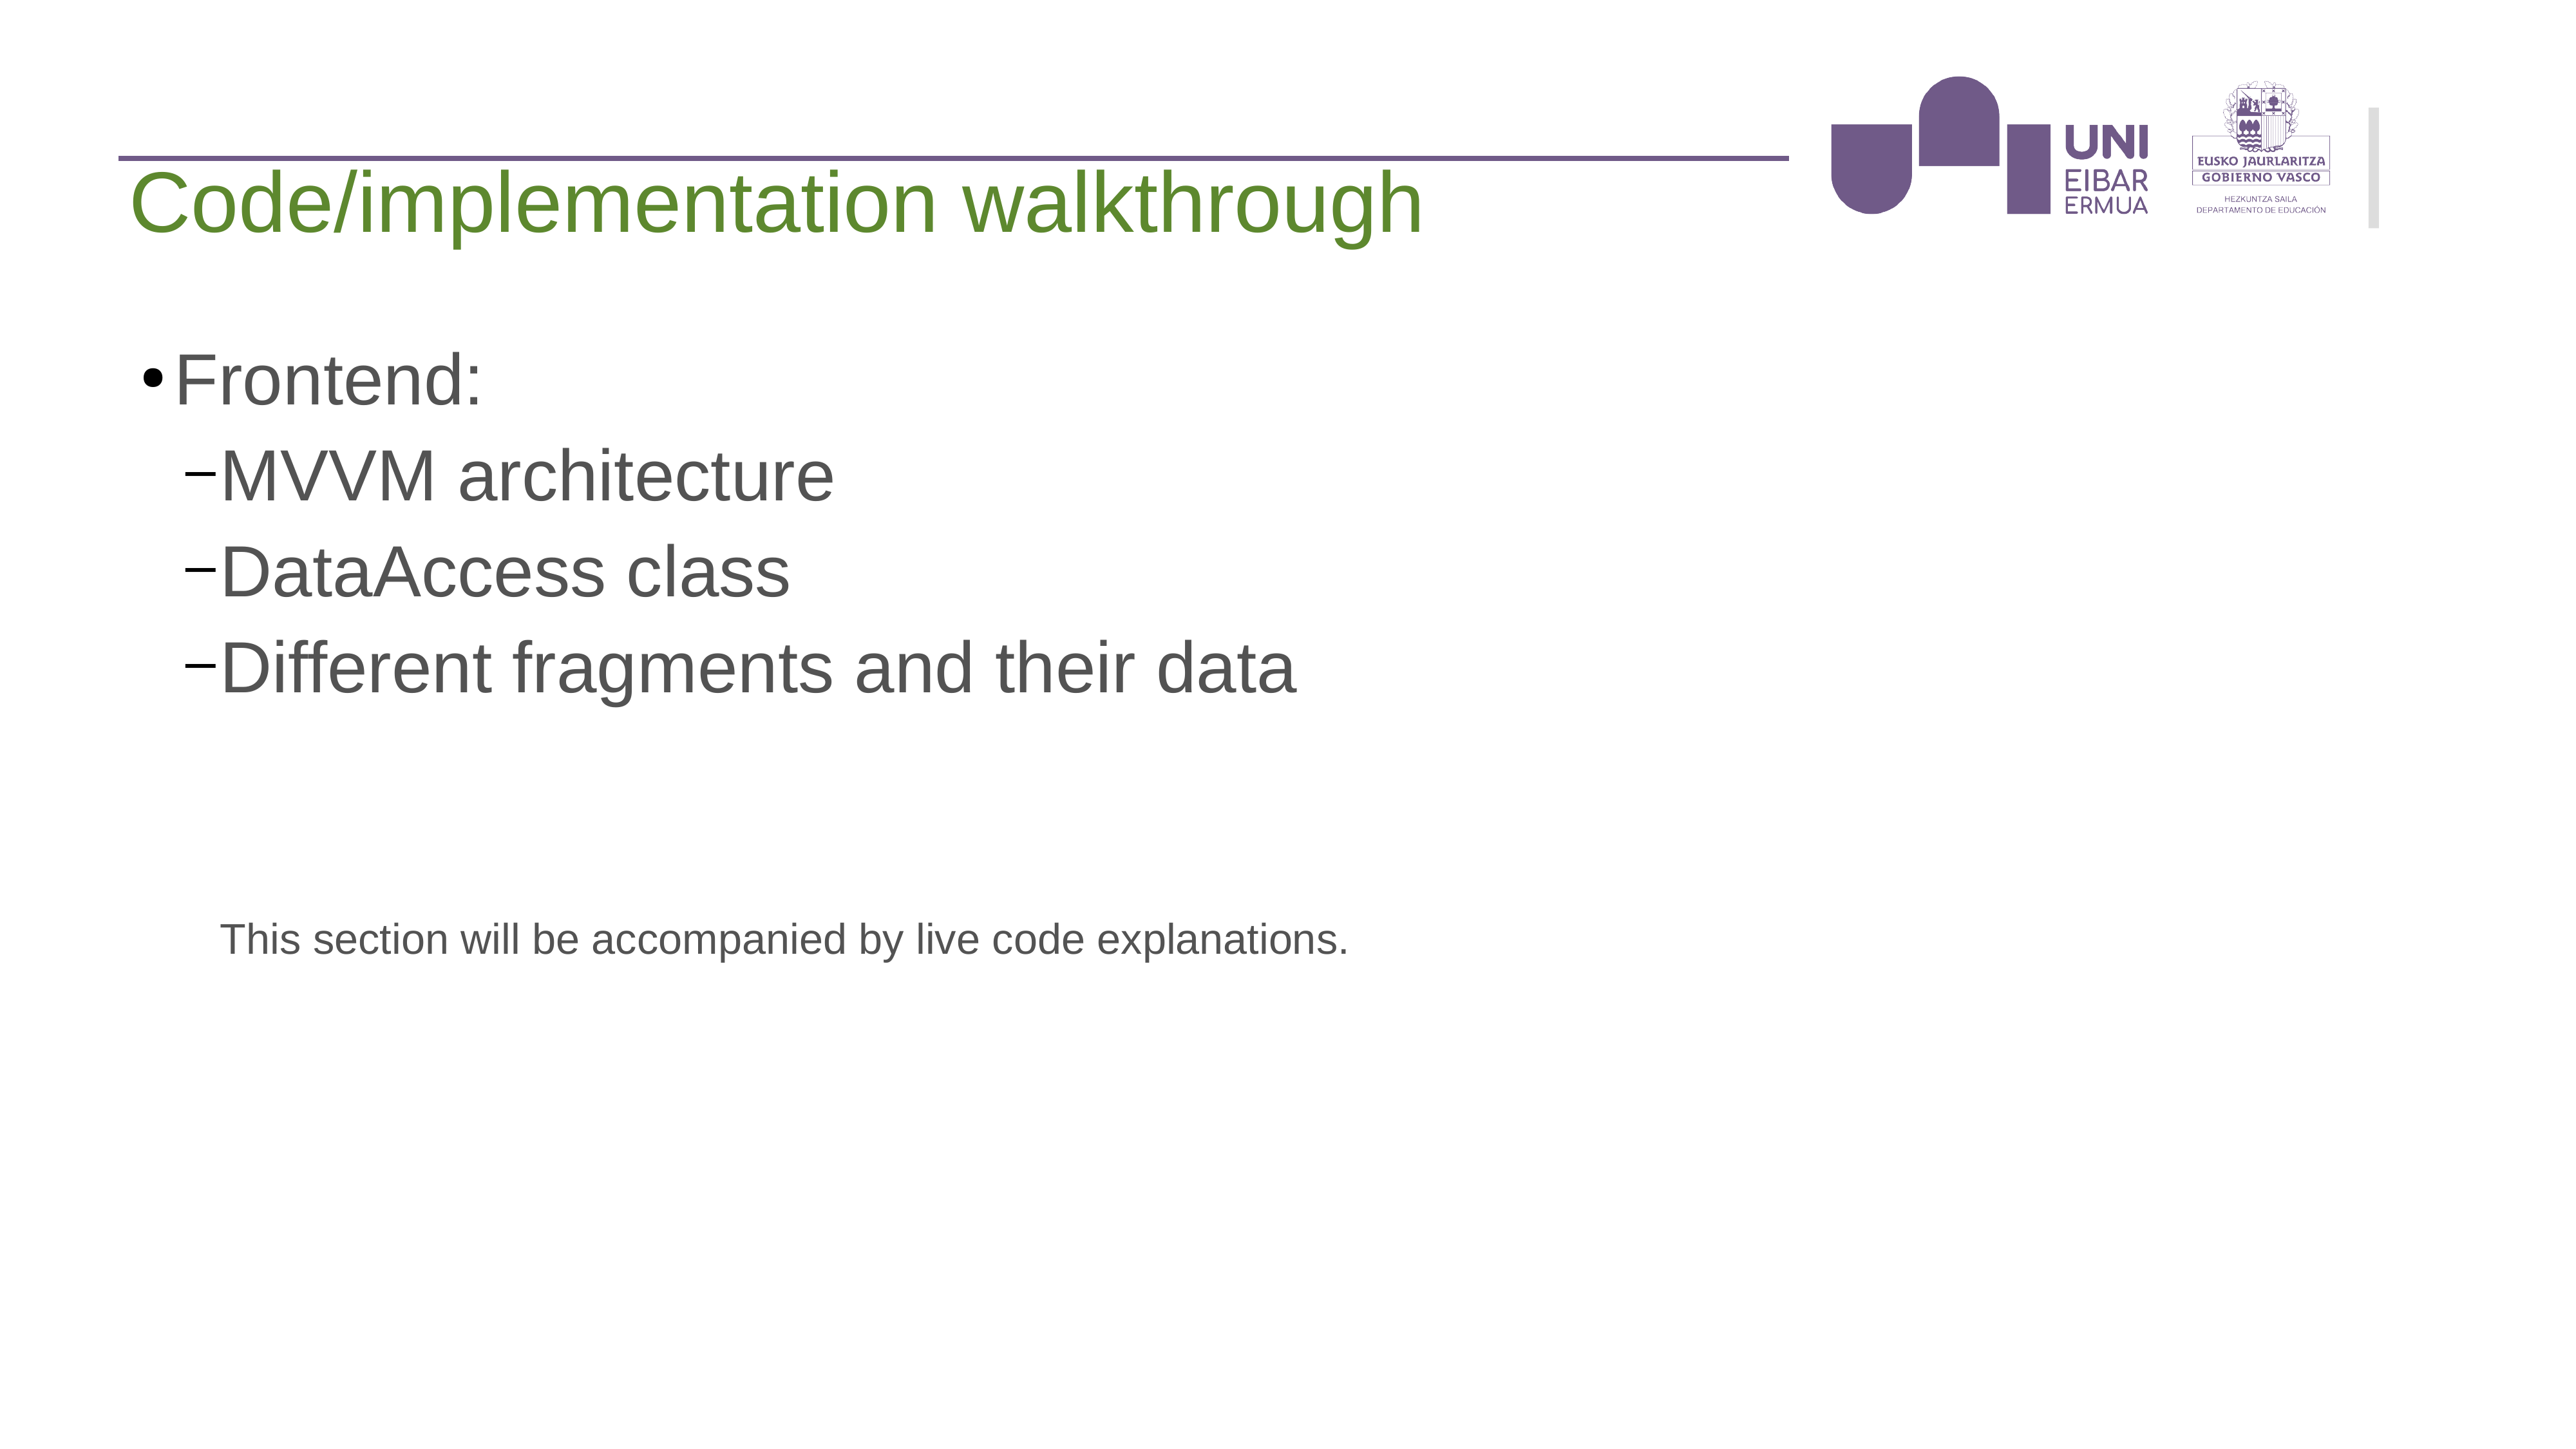

# Code/implementation walkthrough
Frontend:
MVVM architecture
DataAccess class
Different fragments and their data
This section will be accompanied by live code explanations.